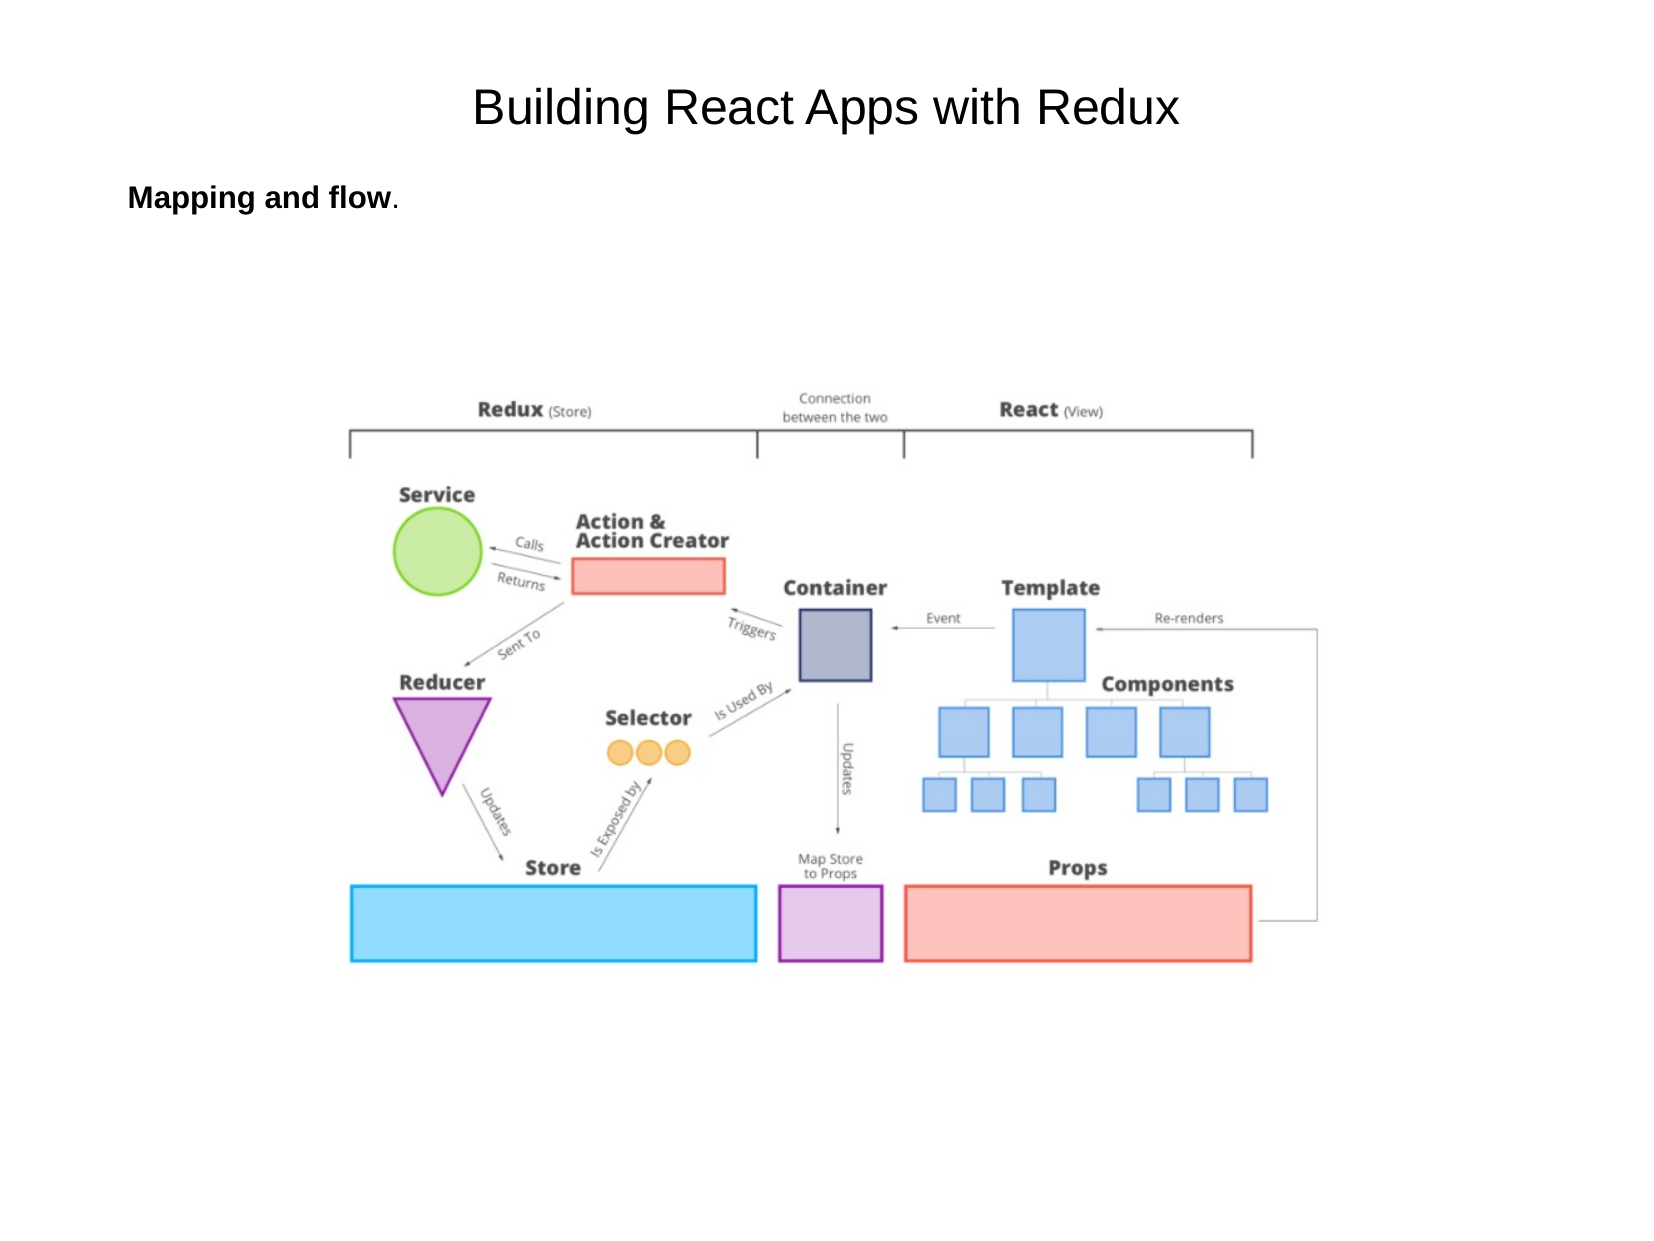

# Building React Apps with Redux
Mapping and flow.